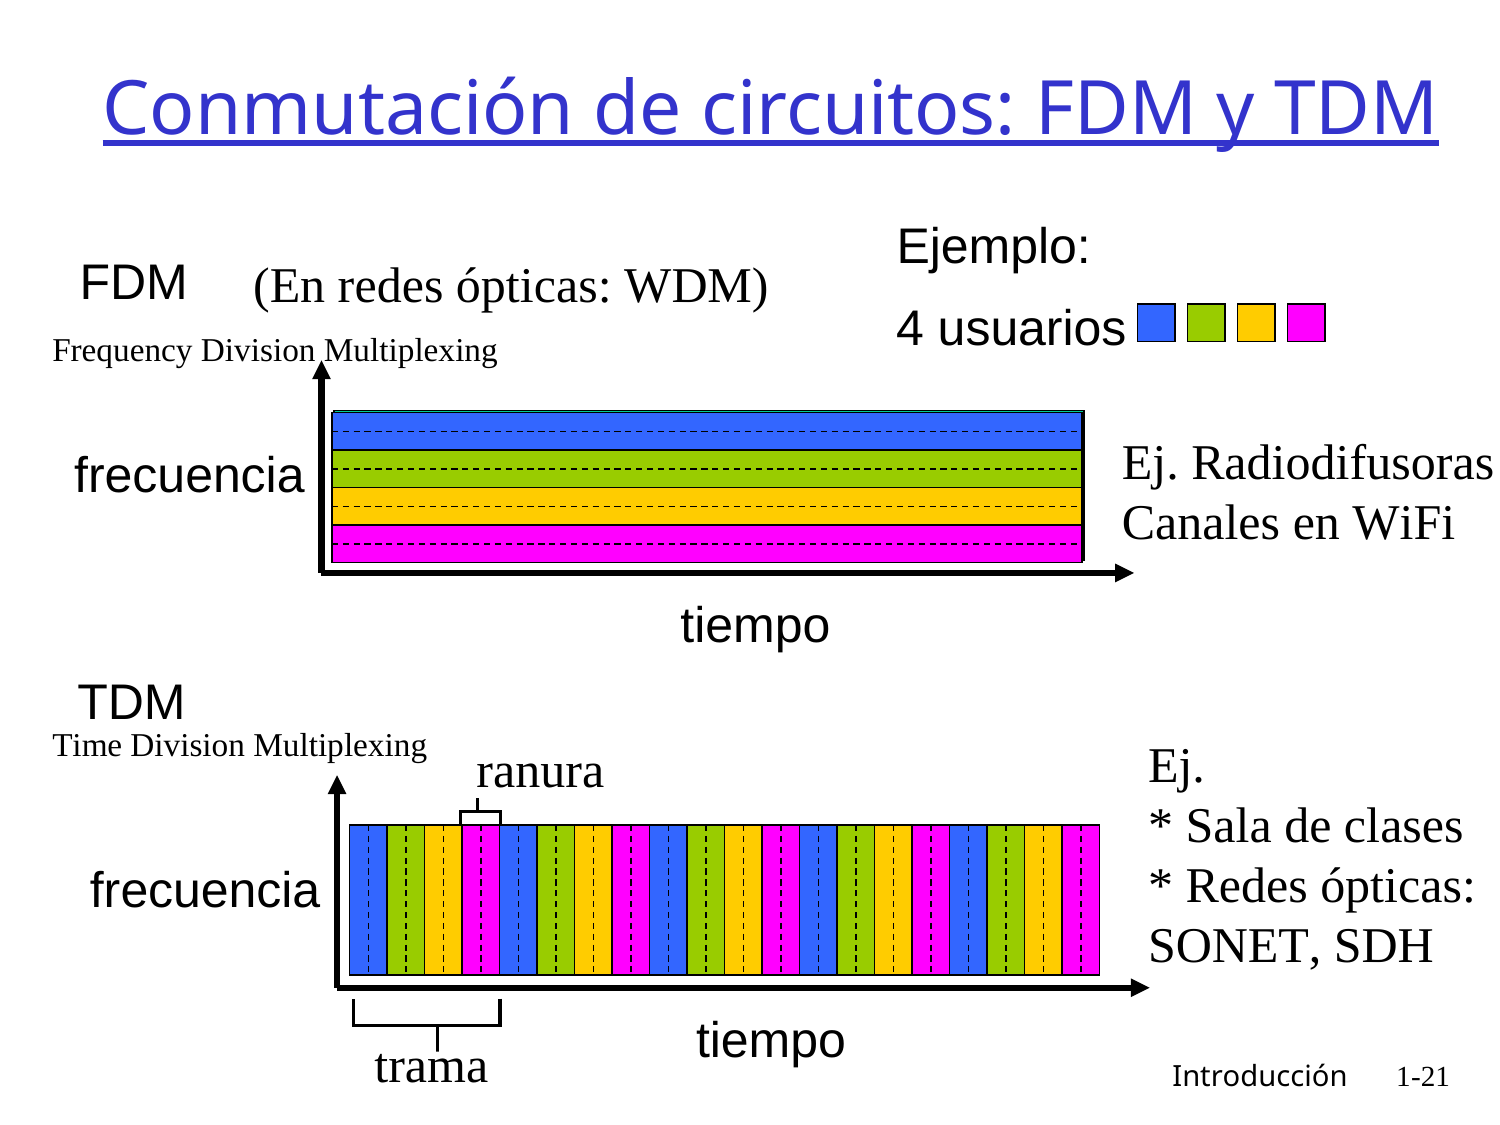

# Conmutación de circuitos: FDM y TDM
Ejemplo:
4 usuarios
FDM
(En redes ópticas: WDM)
Frequency Division Multiplexing
frecuencia
tiempo
Ej. Radiodifusoras
Canales en WiFi
TDM
Time Division Multiplexing
Ej.
* Sala de clases
* Redes ópticas:
SONET, SDH
ranura
trama
frecuencia
tiempo
 Introducción